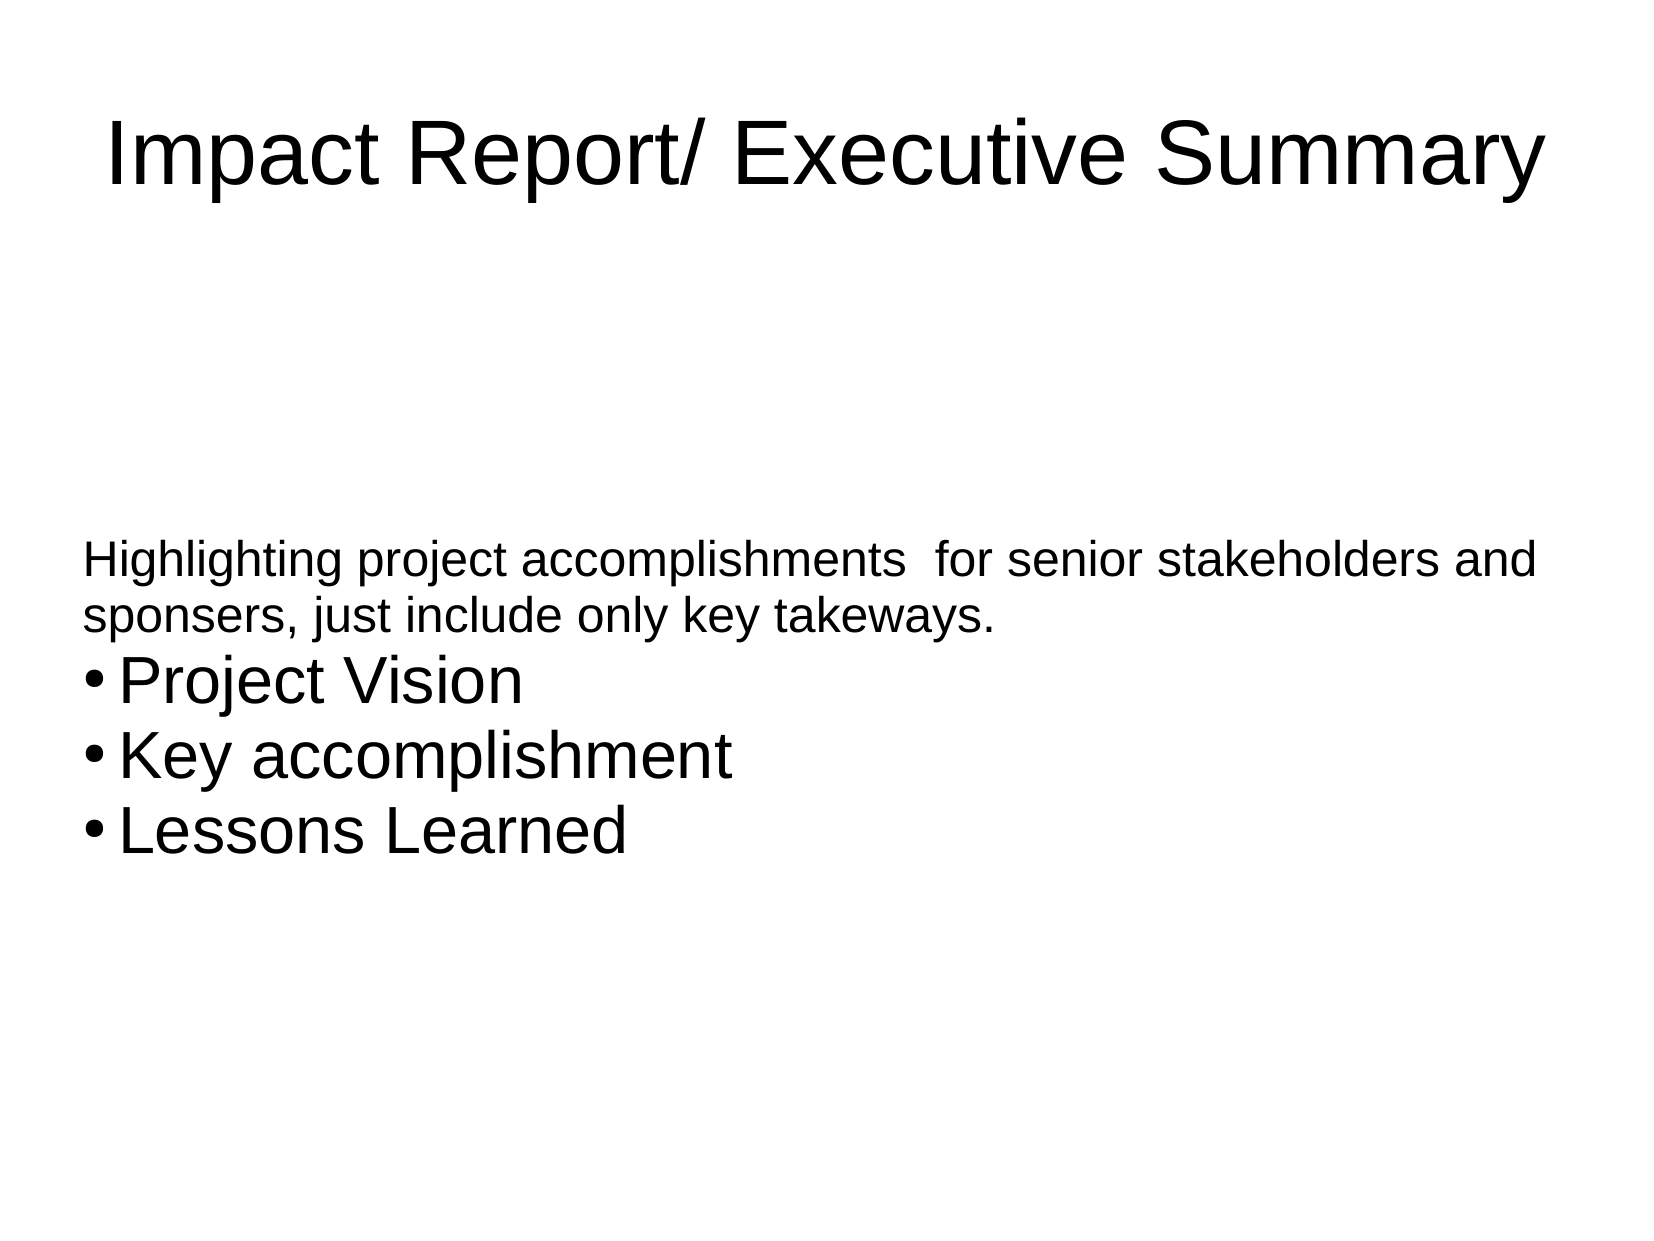

# Impact Report/ Executive Summary
Highlighting project accomplishments for senior stakeholders and sponsers, just include only key takeways.
Project Vision
Key accomplishment
Lessons Learned